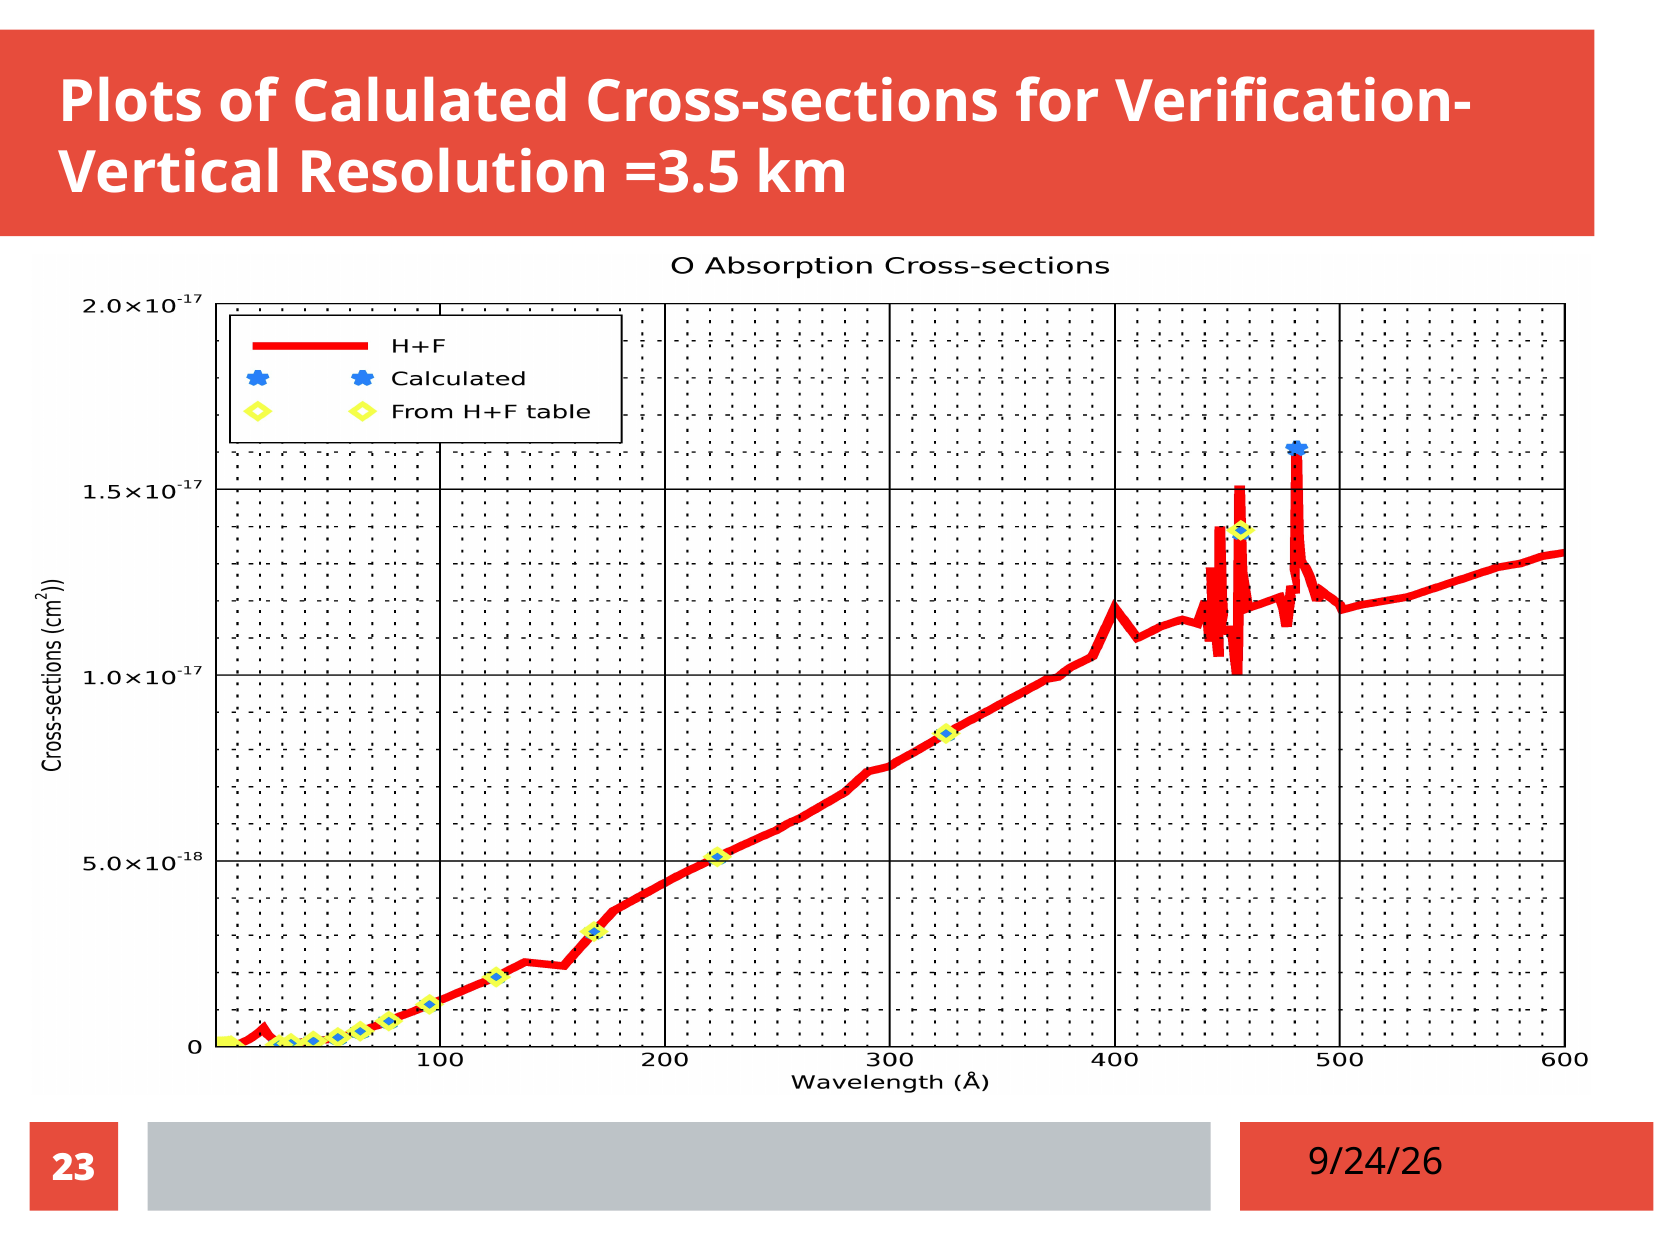

# Plots of Calulated Cross-sections for Verification- Vertical Resolution =3.5 km
23